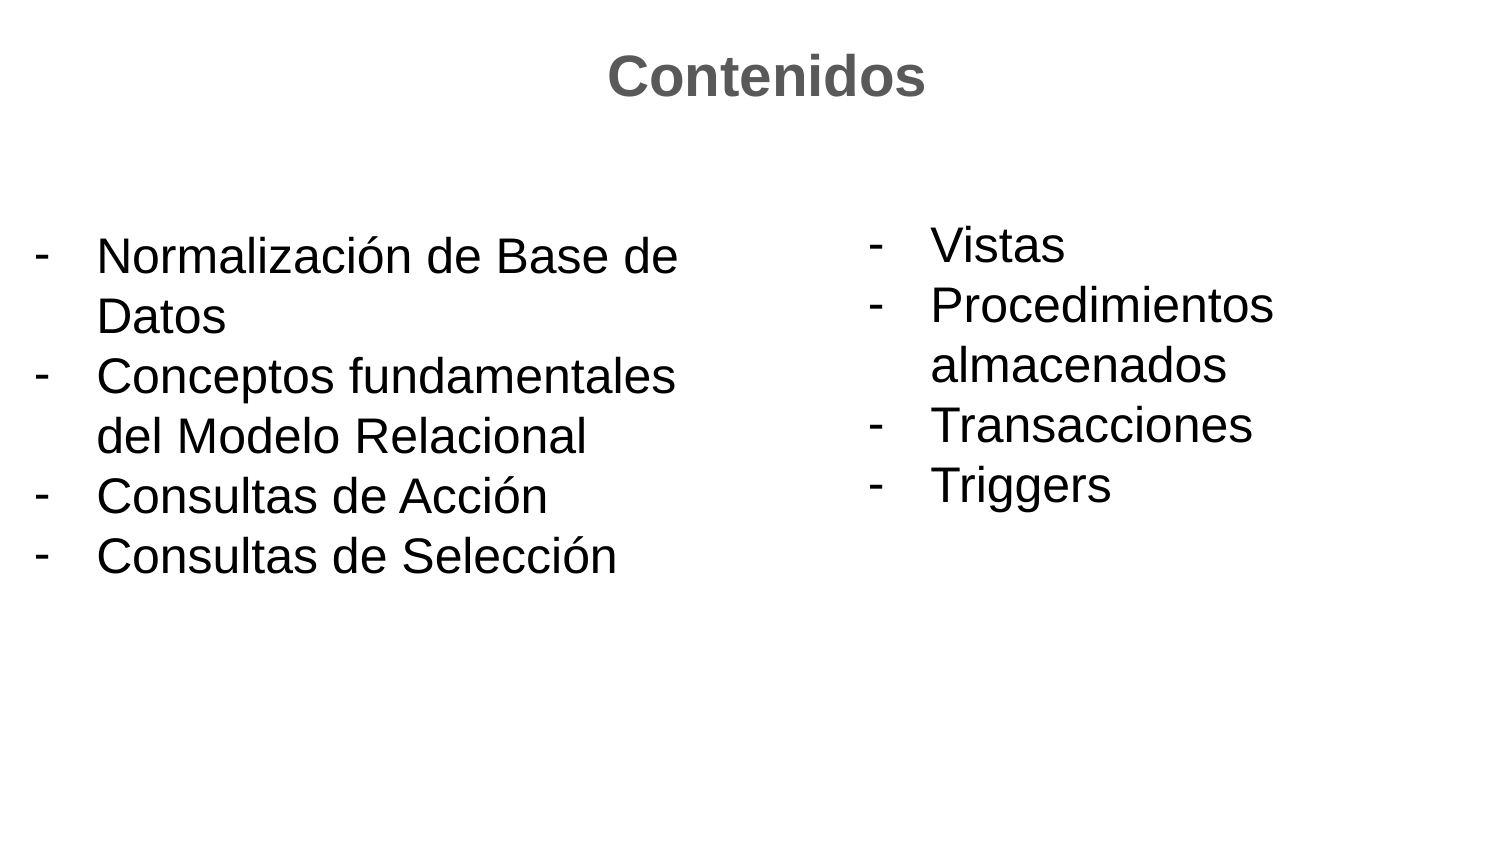

# Contenidos
Vistas
Procedimientos almacenados
Transacciones
Triggers
Normalización de Base de Datos
Conceptos fundamentales del Modelo Relacional
Consultas de Acción
Consultas de Selección